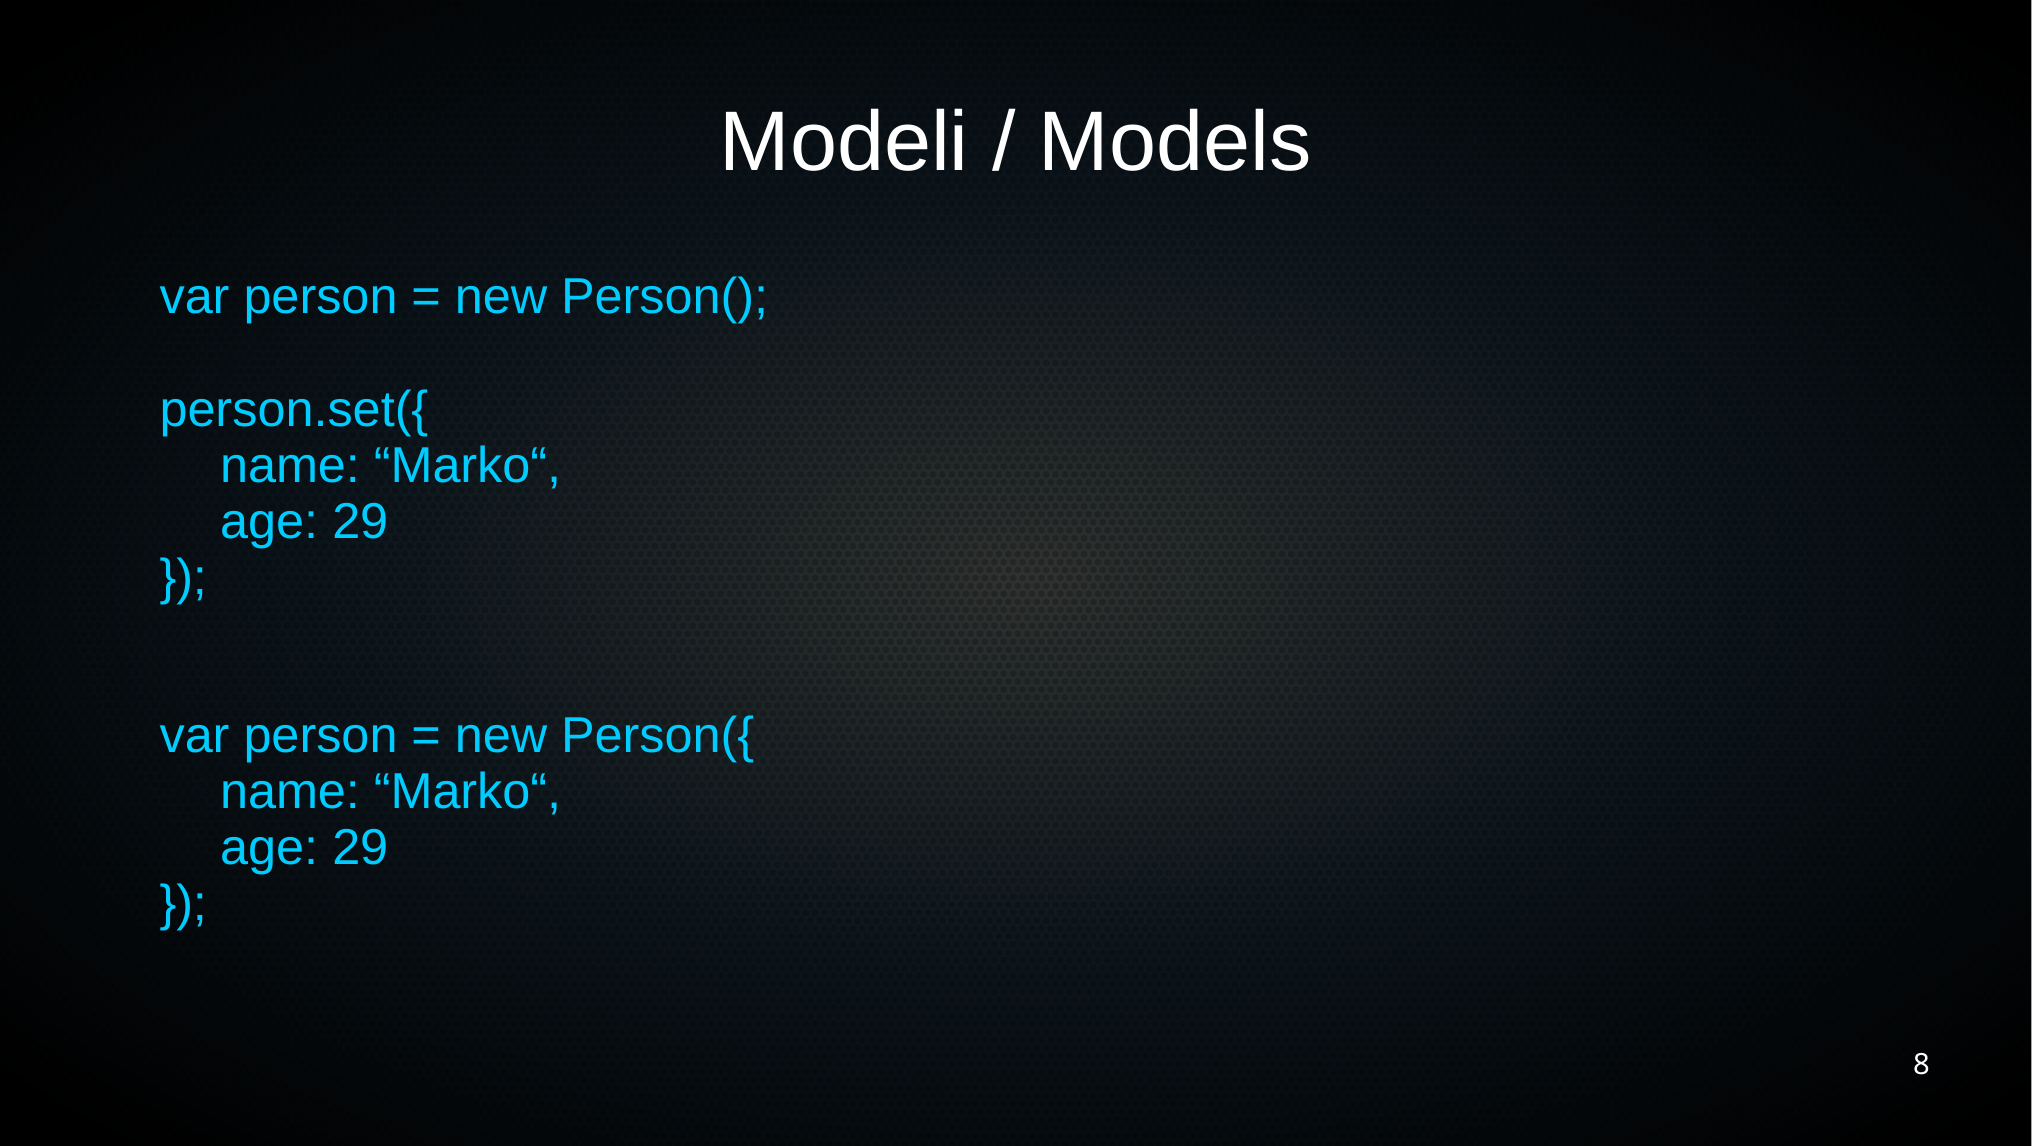

# Modeli / Models
var person = new Person();
person.set({
	name: “Marko“,
	age: 29
});
var person = new Person({
	name: “Marko“,
	age: 29
});
8